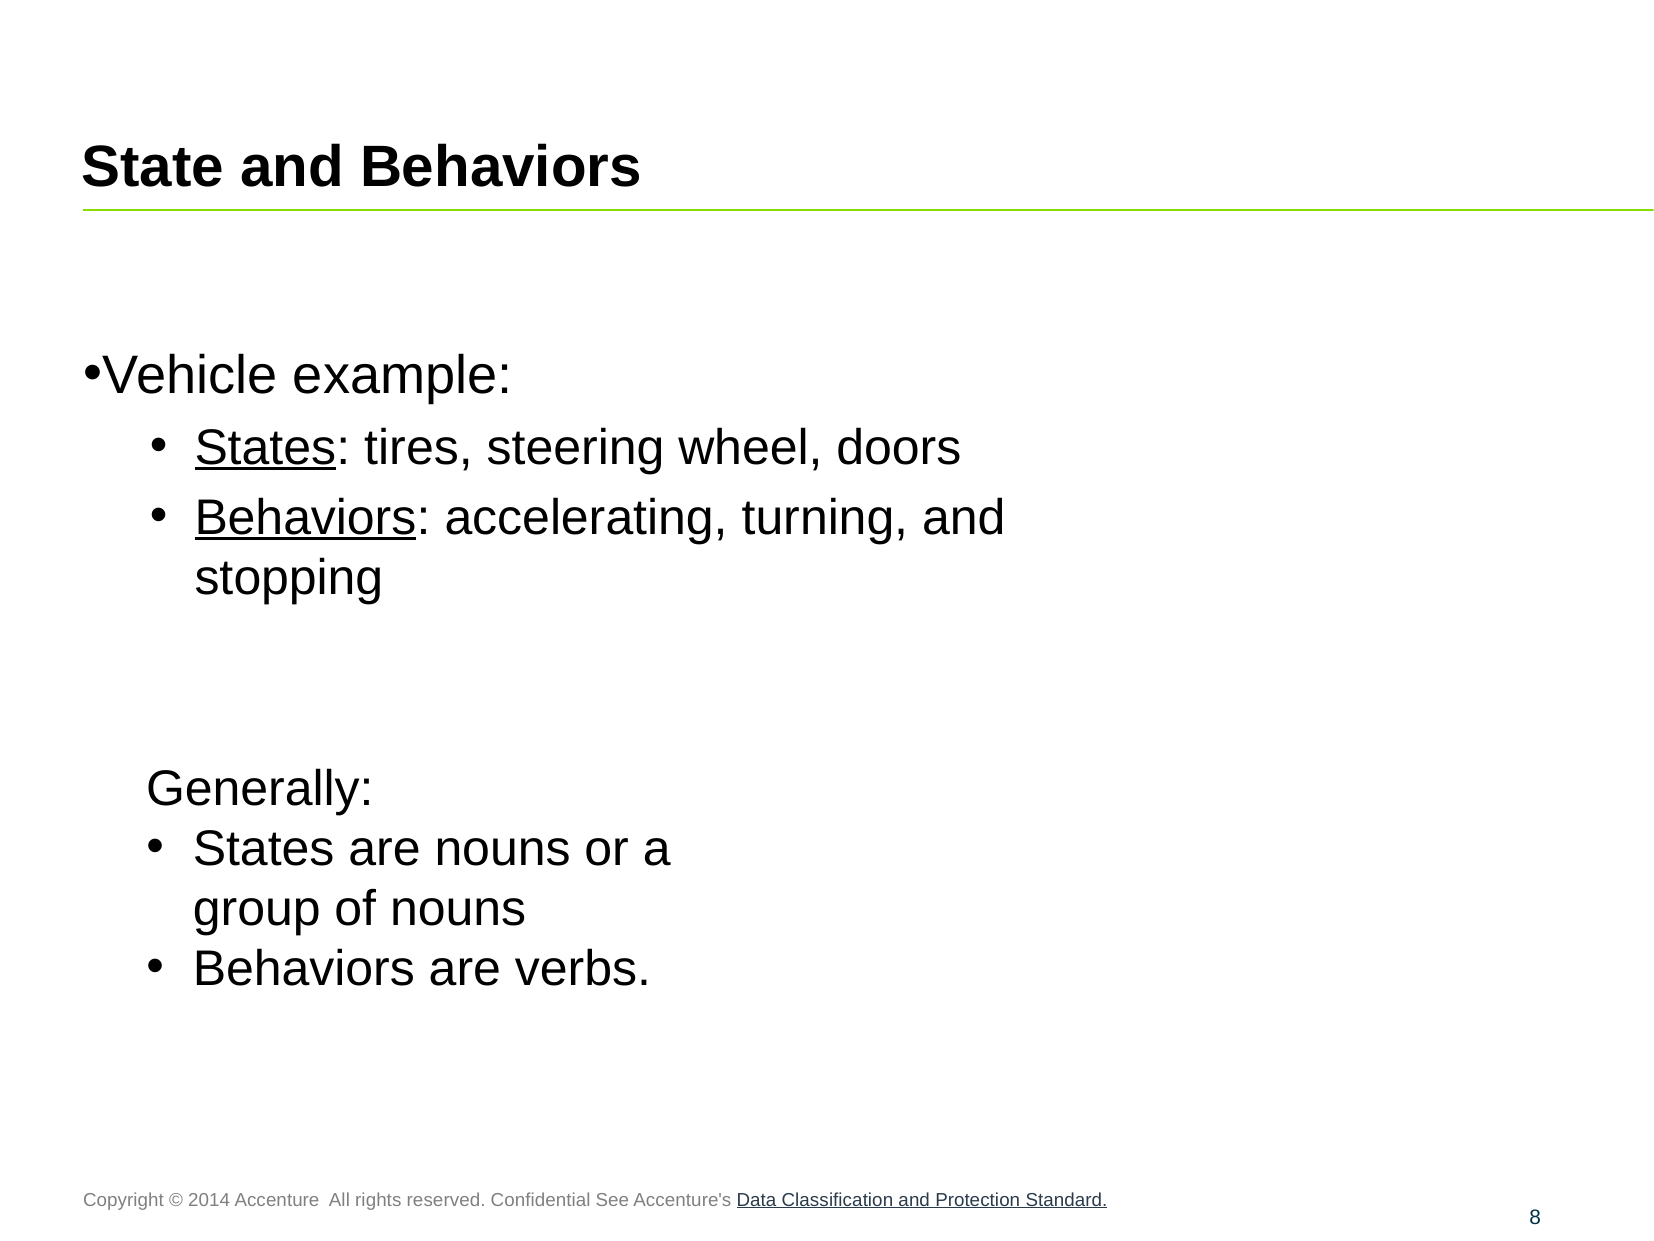

State and Behaviors
# Vehicle example:
States: tires, steering wheel, doors
Behaviors: accelerating, turning, and
stopping
Generally:
States are nouns or a group of nouns
Behaviors are verbs.
8